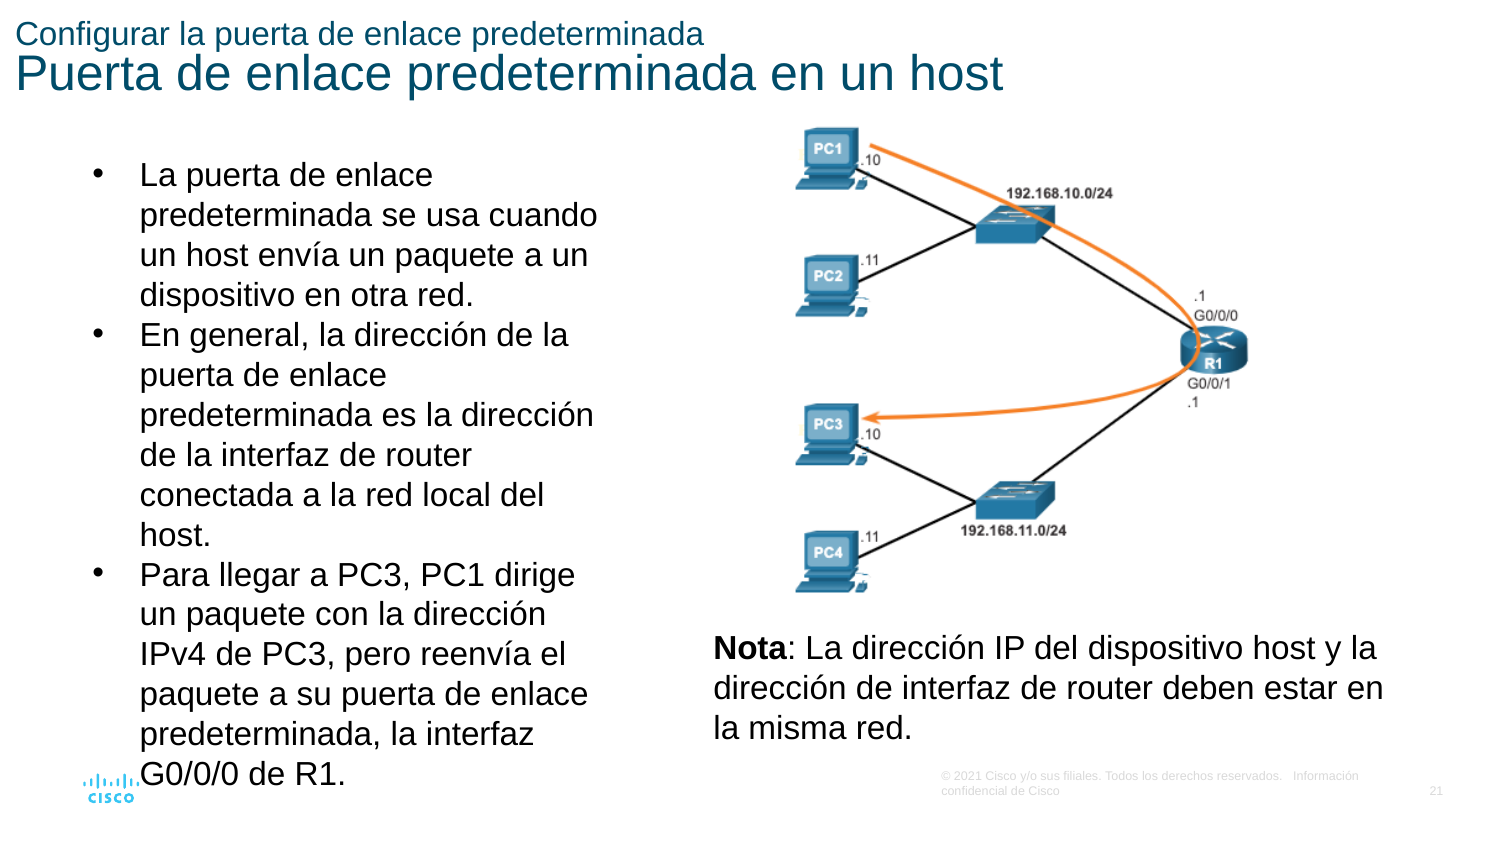

# Configurar la puerta de enlace predeterminada Puerta de enlace predeterminada en un host
La puerta de enlace predeterminada se usa cuando un host envía un paquete a un dispositivo en otra red.
En general, la dirección de la puerta de enlace predeterminada es la dirección de la interfaz de router conectada a la red local del host.
Para llegar a PC3, PC1 dirige un paquete con la dirección IPv4 de PC3, pero reenvía el paquete a su puerta de enlace predeterminada, la interfaz G0/0/0 de R1.
Nota: La dirección IP del dispositivo host y la dirección de interfaz de router deben estar en la misma red.